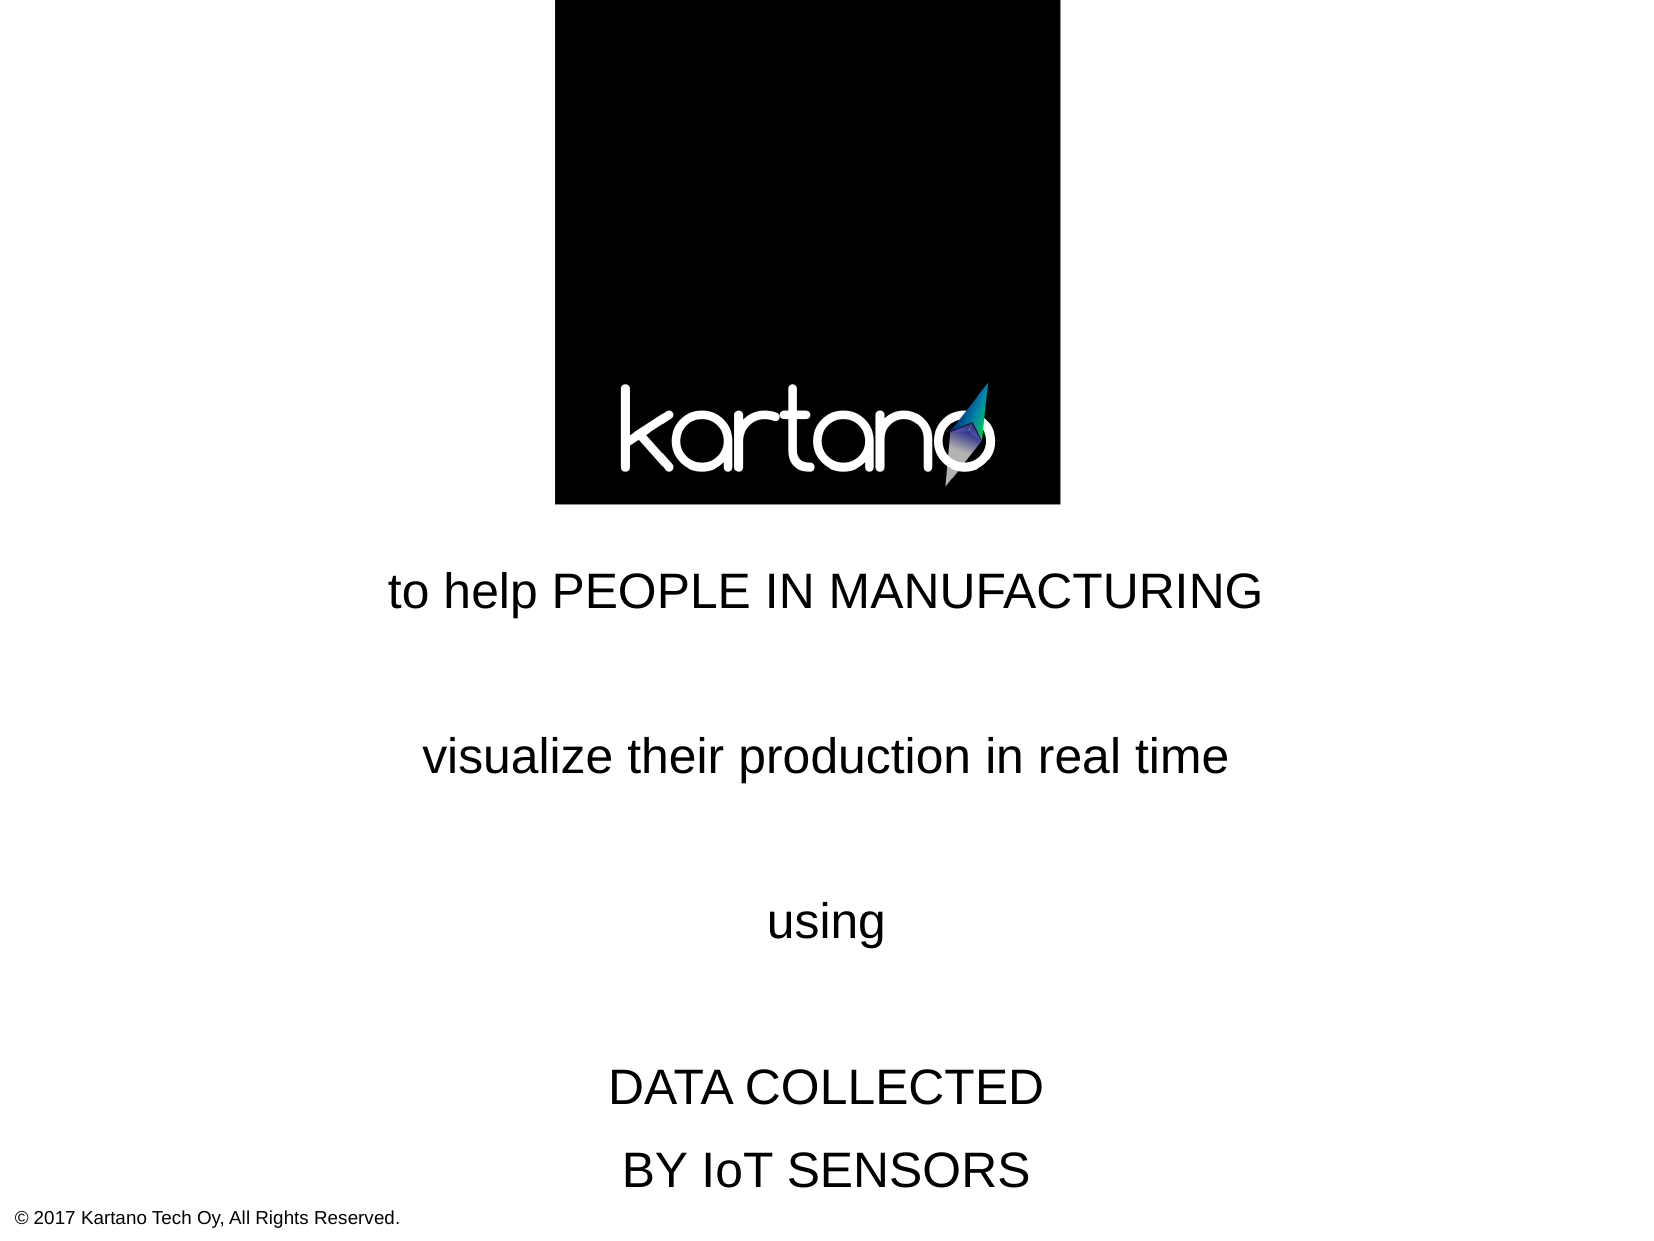

# to help PEOPLE IN MANUFACTURING
visualize their production in real time
using
 DATA COLLECTED
BY IoT SENSORS
© 2017 Kartano Tech Oy, All Rights Reserved.